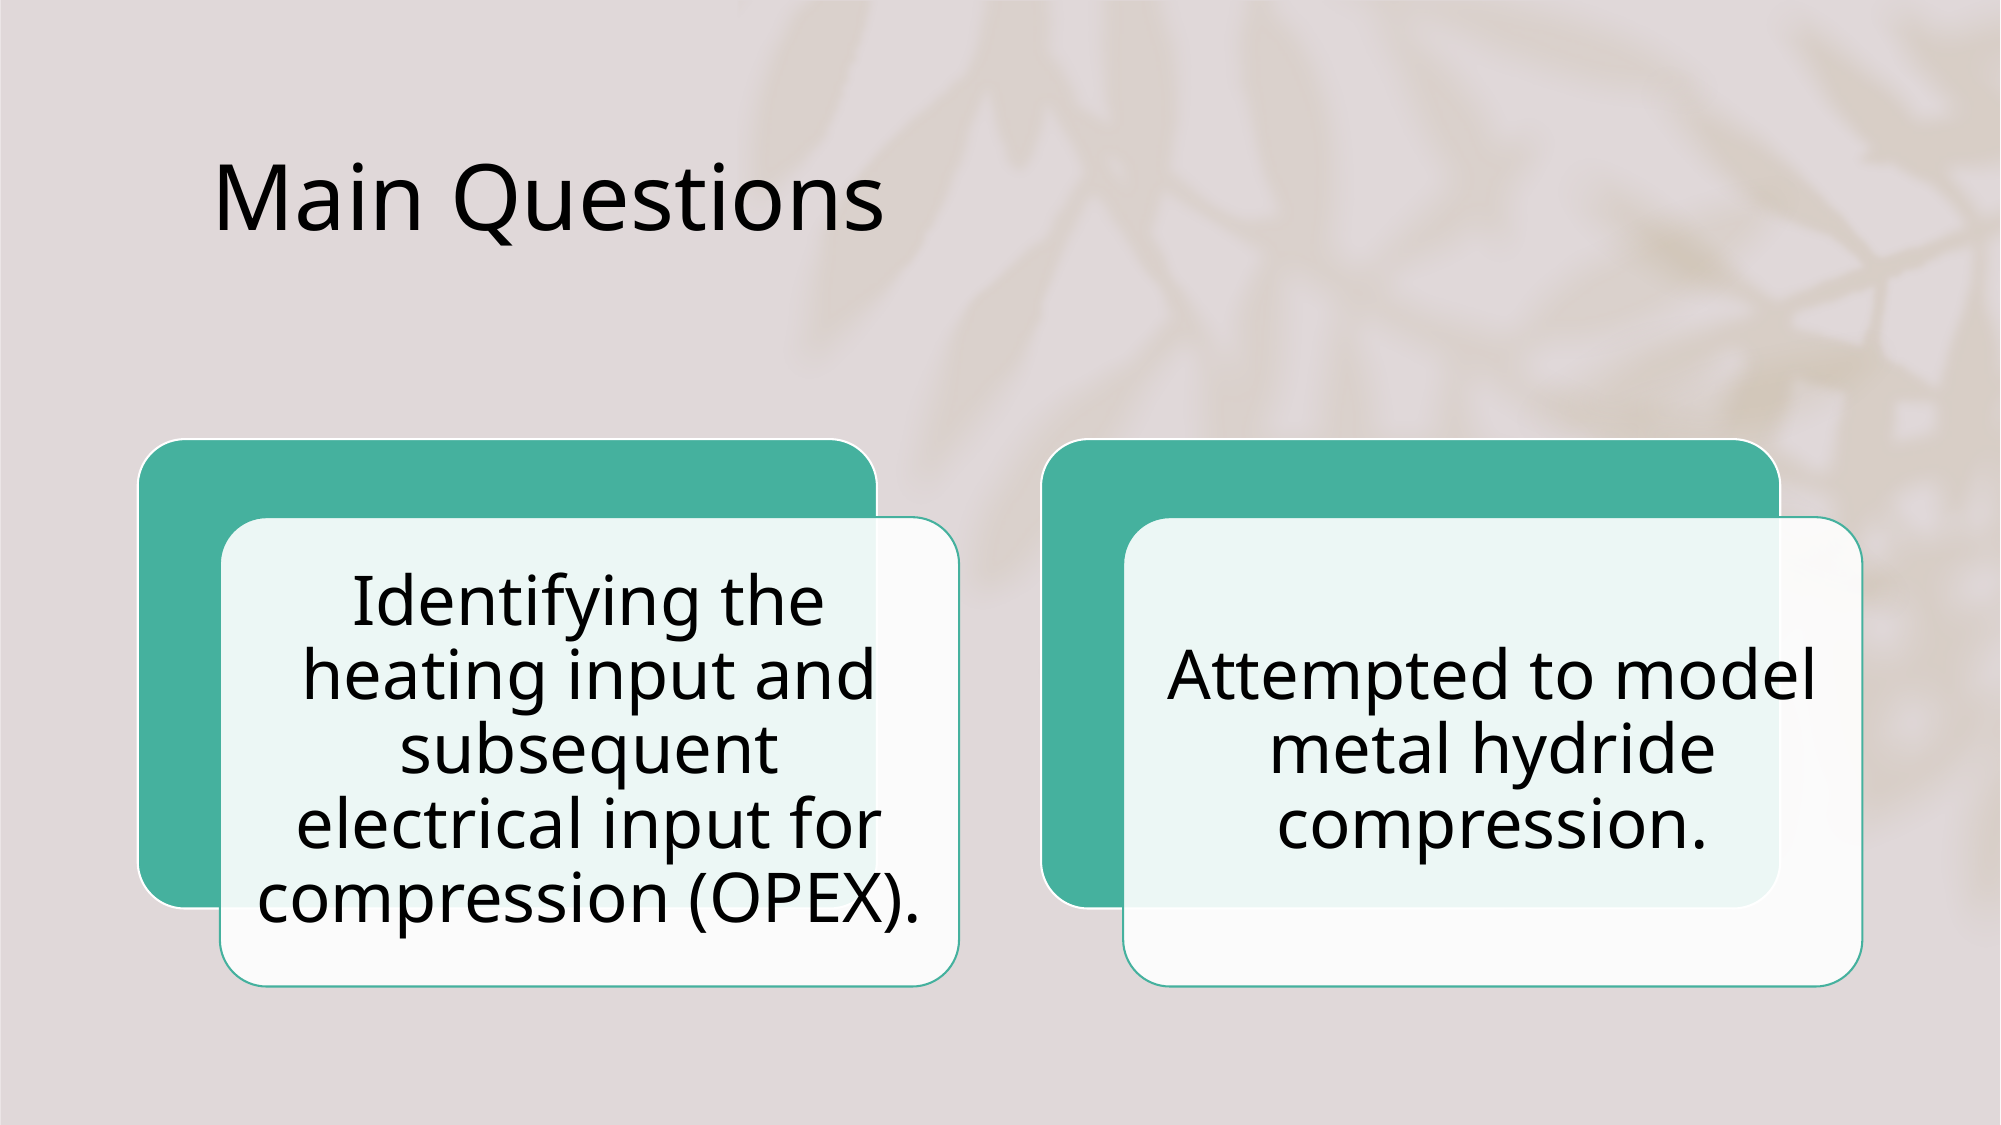

# Main Questions
Identifying the heating input and subsequent electrical input for compression (OPEX).
Attempted to model metal hydride compression.